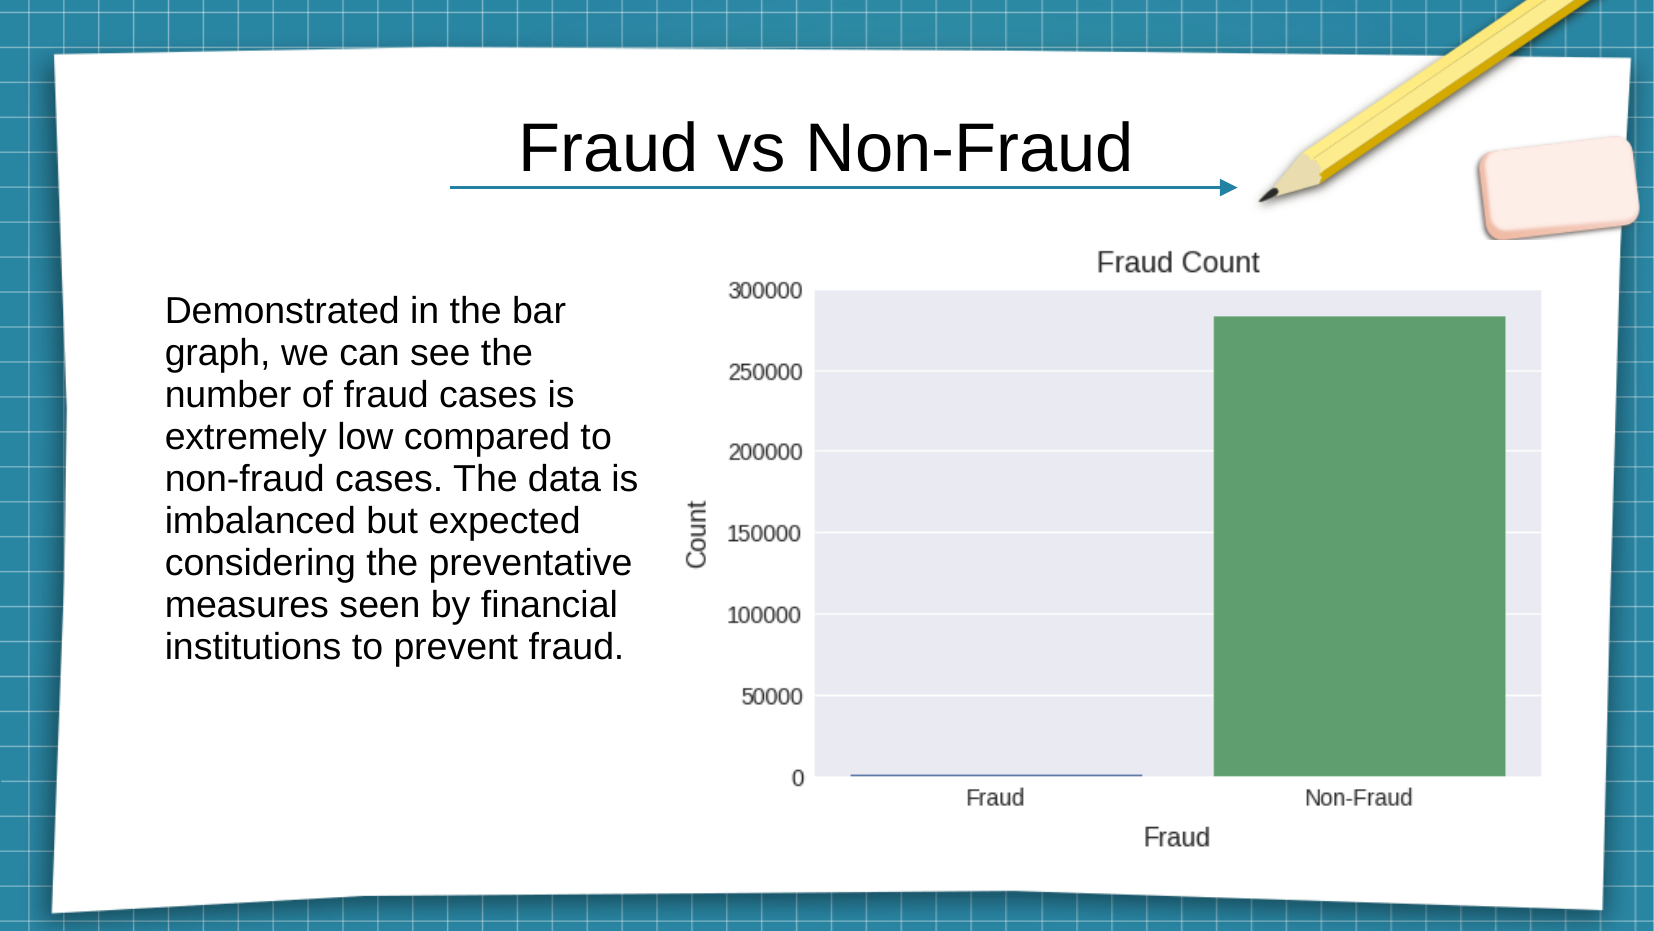

# Fraud vs Non-Fraud
Demonstrated in the bar graph, we can see the number of fraud cases is extremely low compared to non-fraud cases. The data is imbalanced but expected considering the preventative measures seen by financial institutions to prevent fraud.